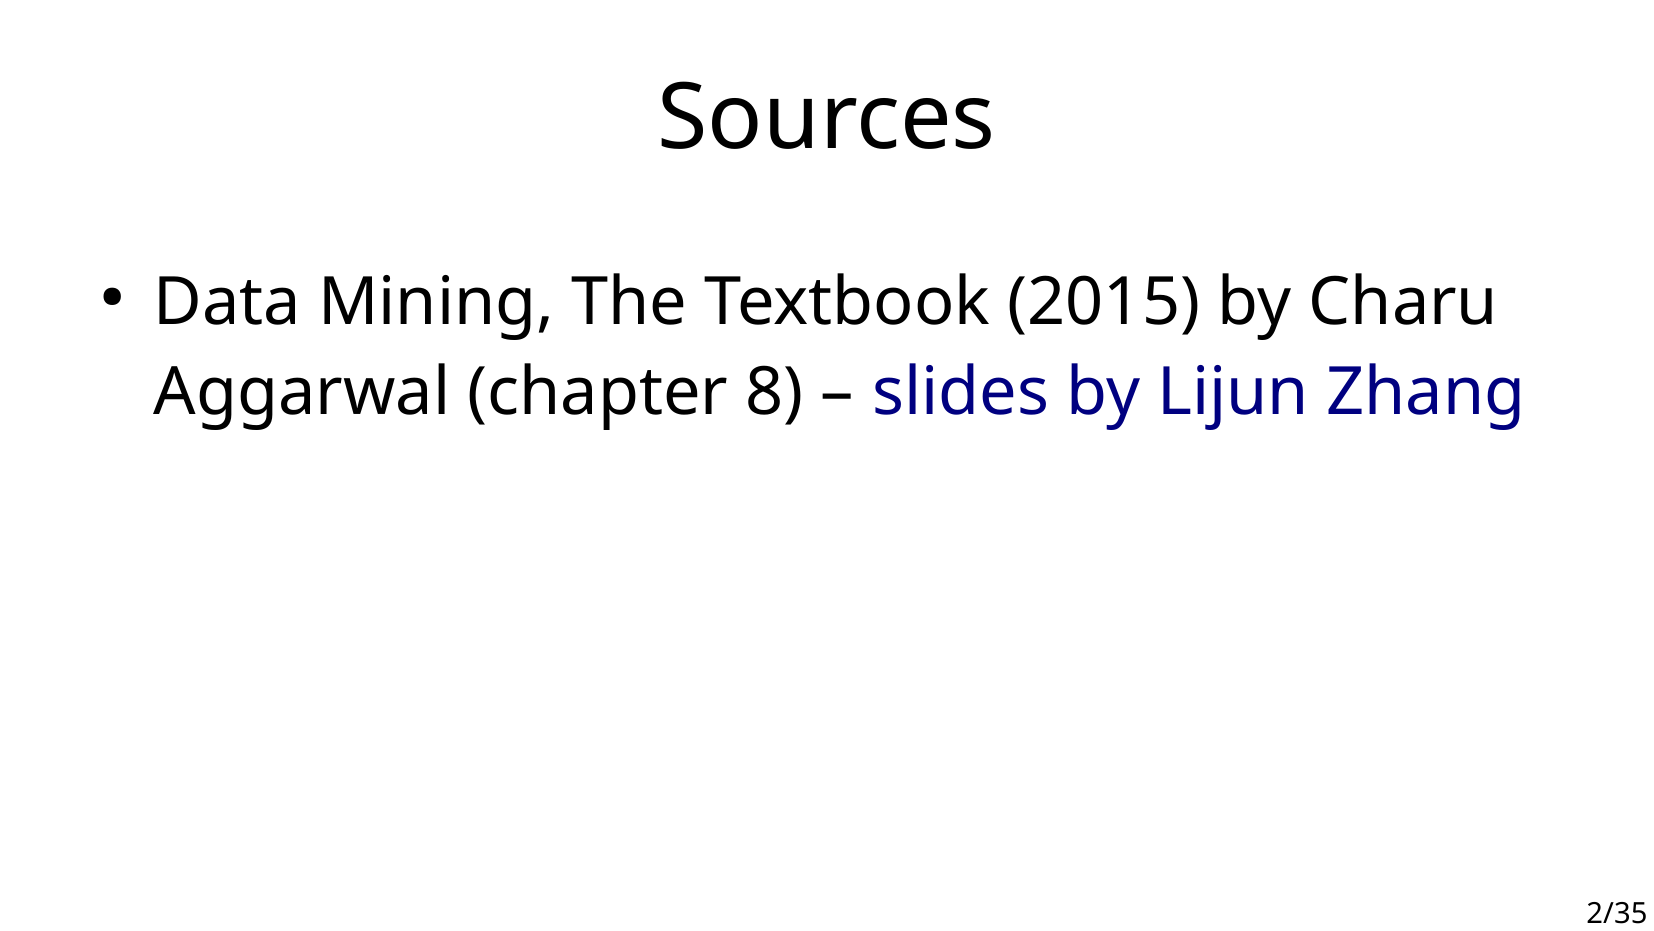

# Sources
Data Mining, The Textbook (2015) by Charu Aggarwal (chapter 8) – slides by Lijun Zhang
2